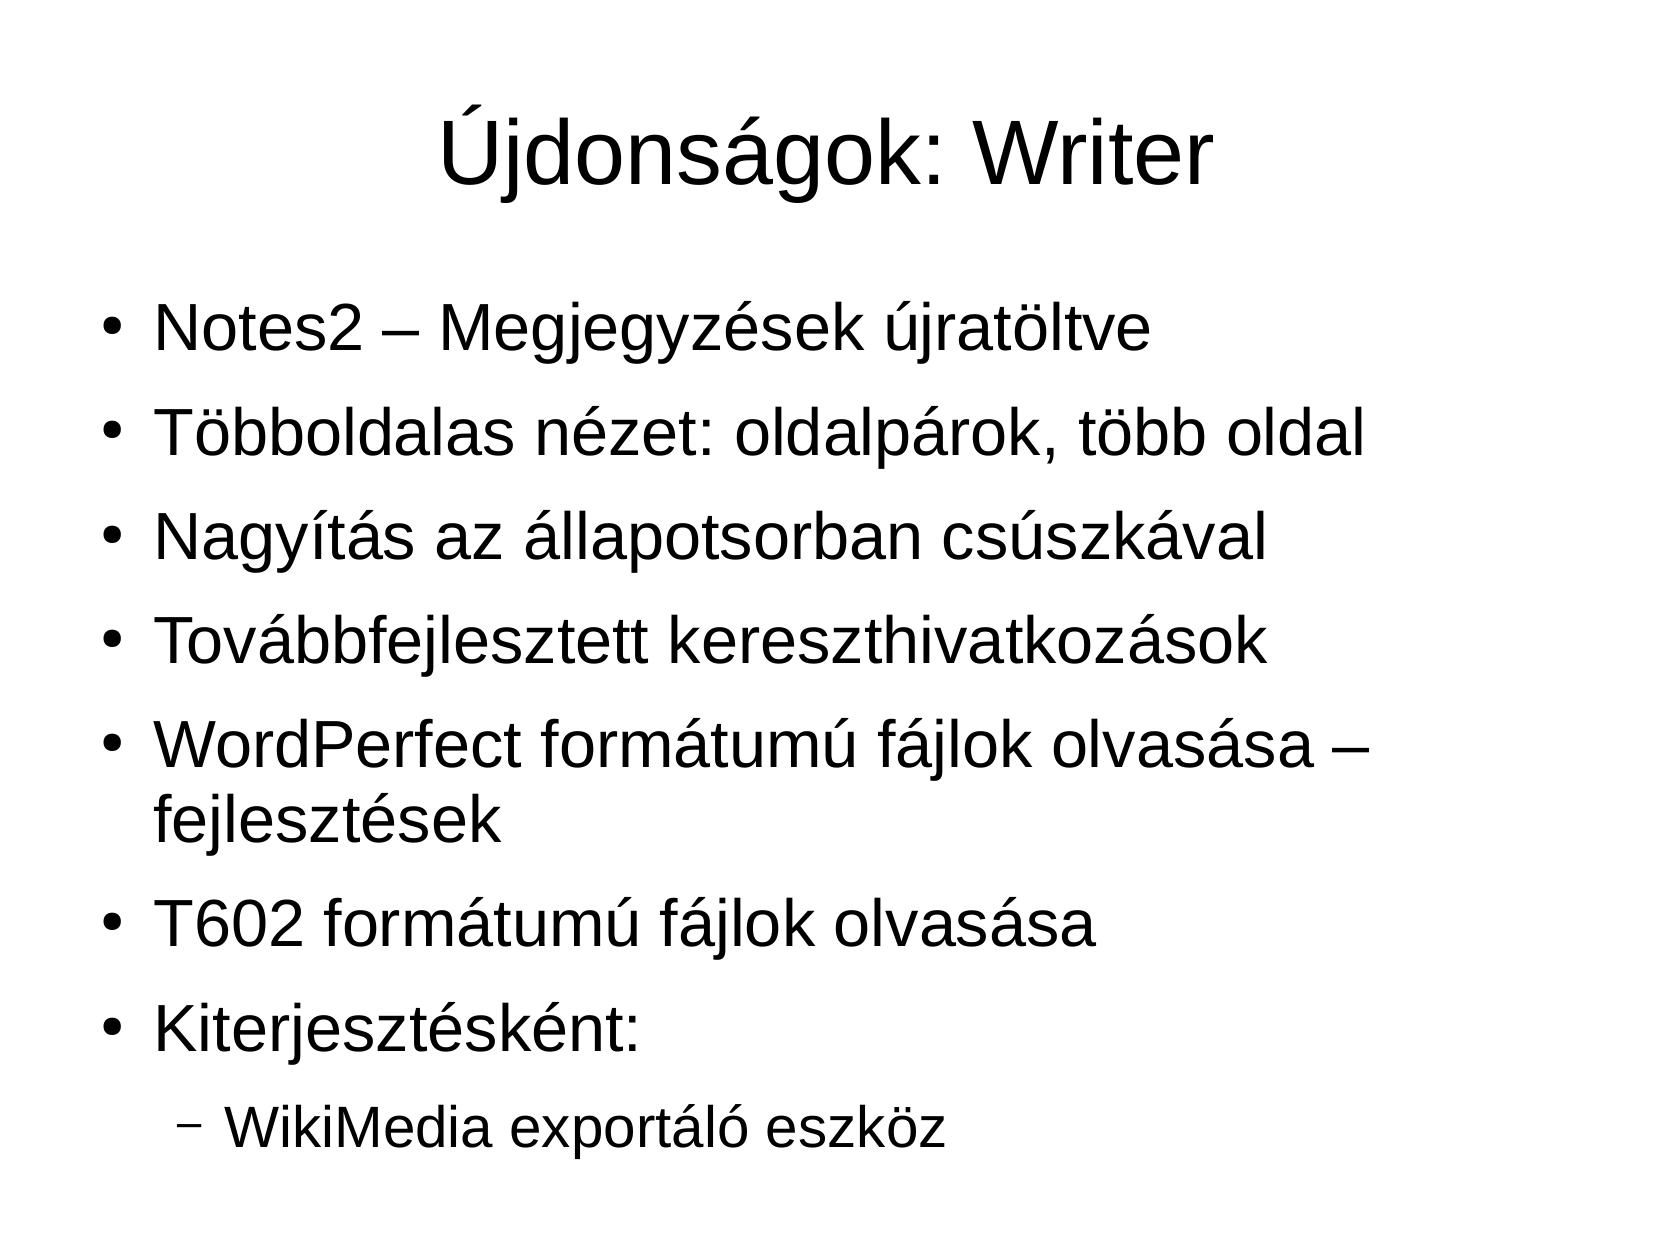

# Újdonságok: Writer
Notes2 – Megjegyzések újratöltve
Többoldalas nézet: oldalpárok, több oldal
Nagyítás az állapotsorban csúszkával
Továbbfejlesztett kereszthivatkozások
WordPerfect formátumú fájlok olvasása – fejlesztések
T602 formátumú fájlok olvasása
Kiterjesztésként:
WikiMedia exportáló eszköz